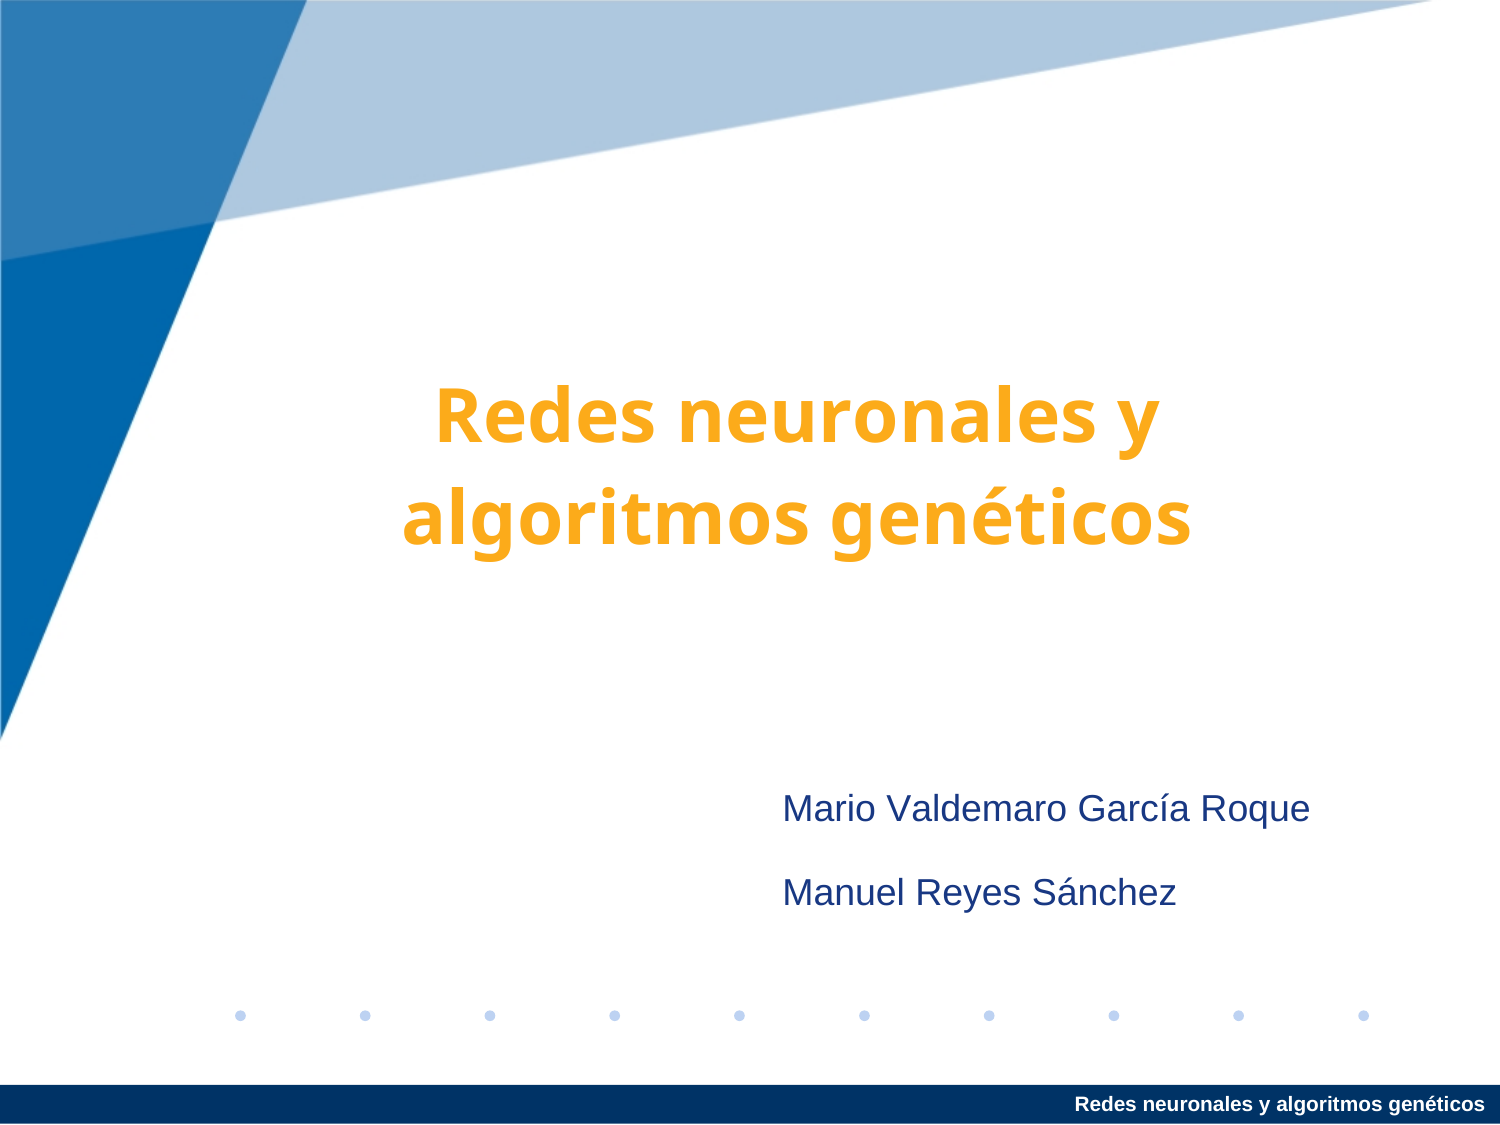

# Redes neuronales y algoritmos genéticos
Mario Valdemaro García Roque
Manuel Reyes Sánchez